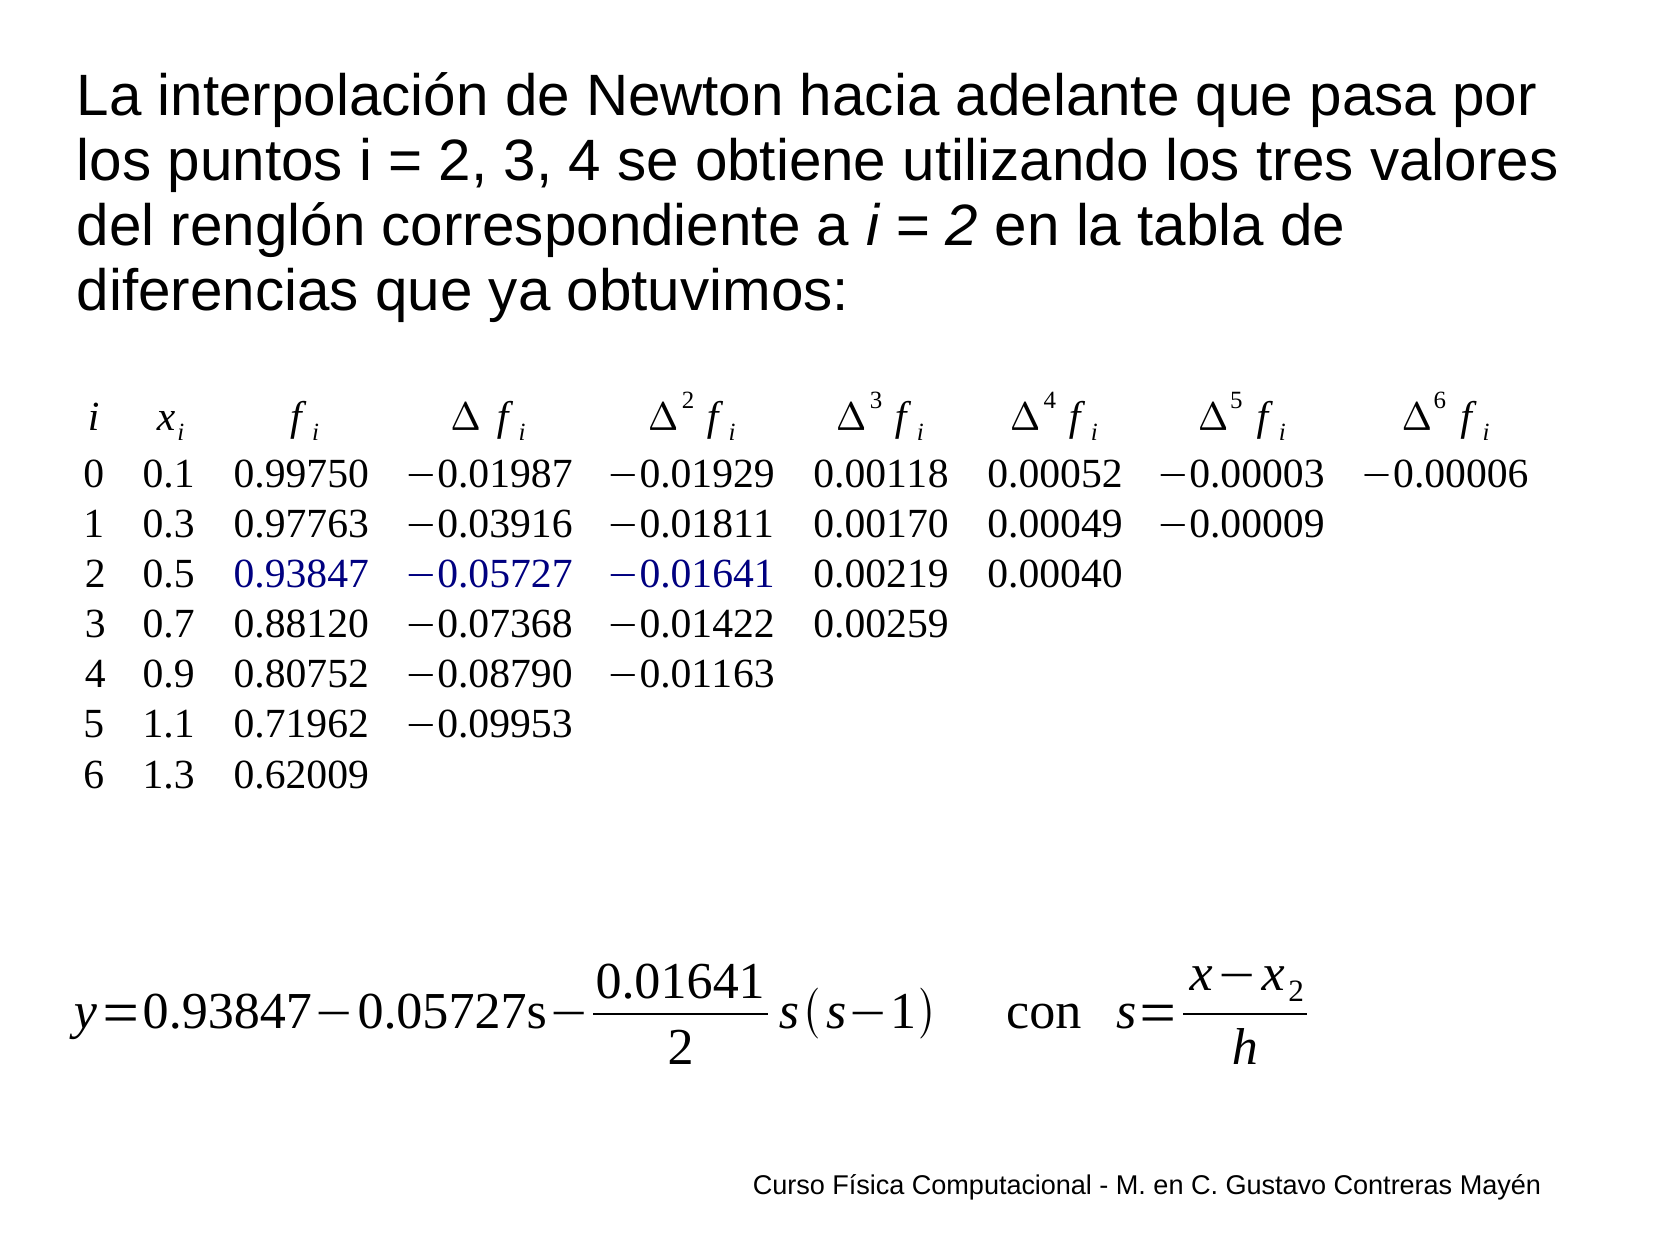

La interpolación de Newton hacia adelante que pasa por los puntos i = 2, 3, 4 se obtiene utilizando los tres valores del renglón correspondiente a i = 2 en la tabla de diferencias que ya obtuvimos: